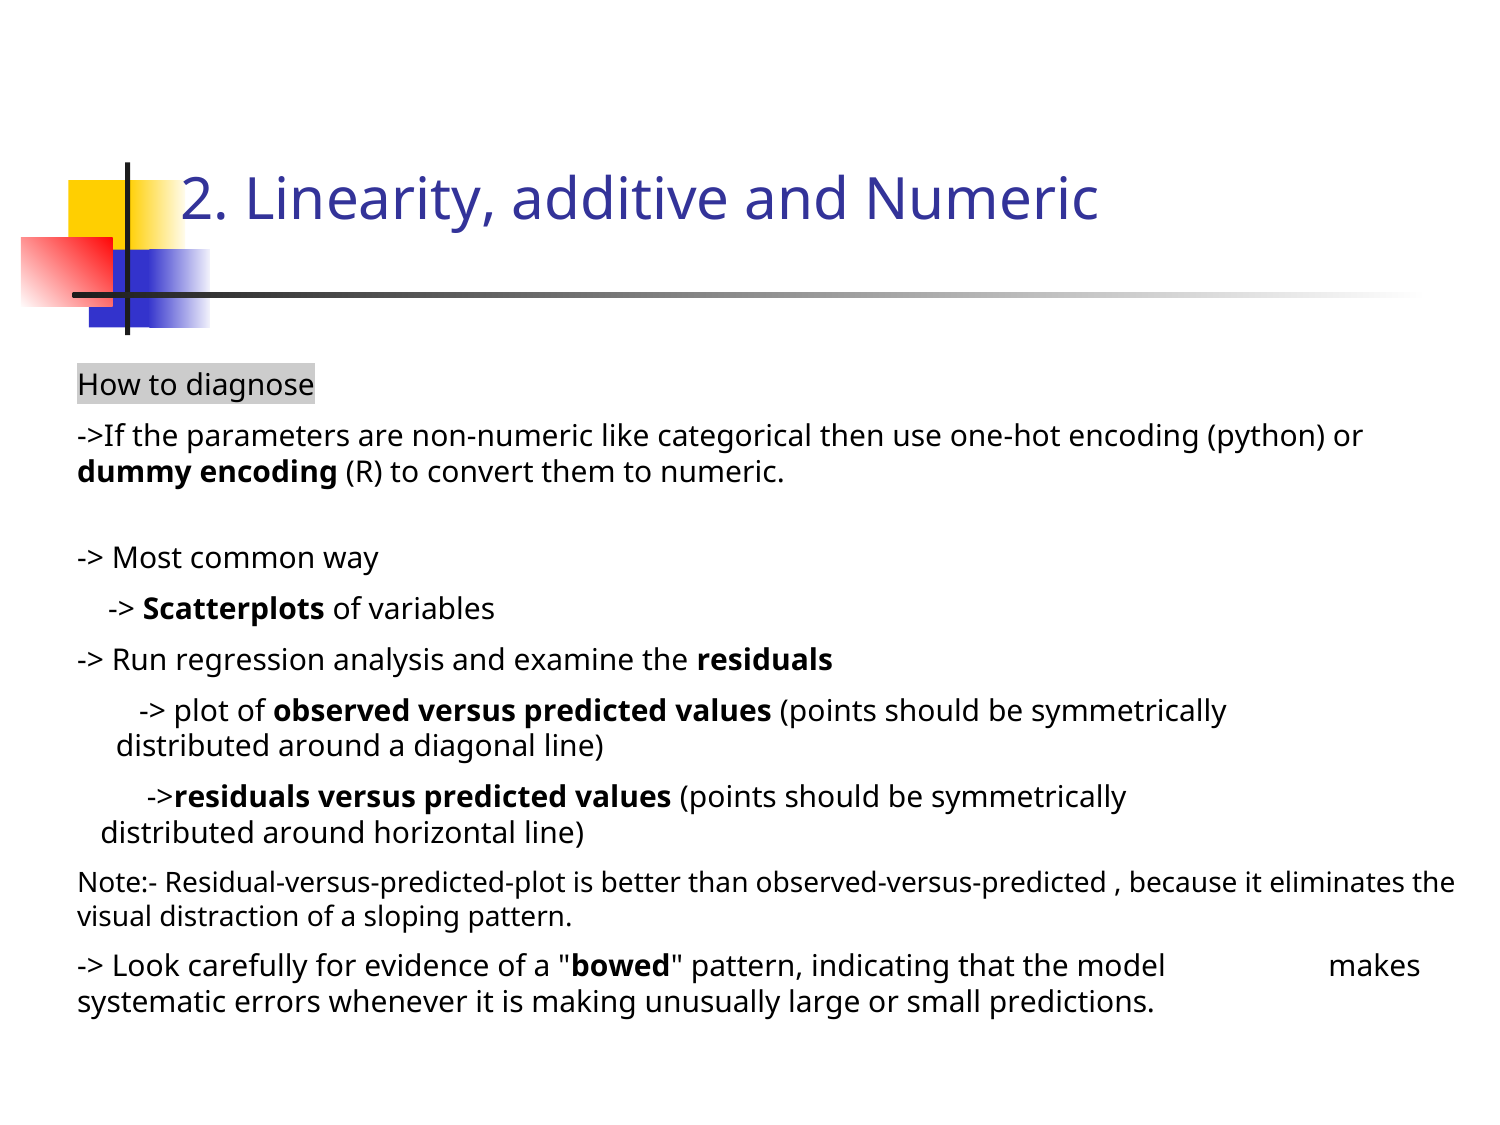

# 2. Linearity, additive and Numeric
How to diagnose
->If the parameters are non-numeric like categorical then use one-hot encoding (python) or dummy encoding (R) to convert them to numeric.
-> Most common way
 -> Scatterplots of variables
-> Run regression analysis and examine the residuals
 -> plot of observed versus predicted values (points should be symmetrically distributed around a diagonal line)
 ->residuals versus predicted values (points should be symmetrically distributed around horizontal line)
Note:- Residual-versus-predicted-plot is better than observed-versus-predicted , because it eliminates the visual distraction of a sloping pattern.
-> Look carefully for evidence of a "bowed" pattern, indicating that the model makes systematic errors whenever it is making unusually large or small predictions.